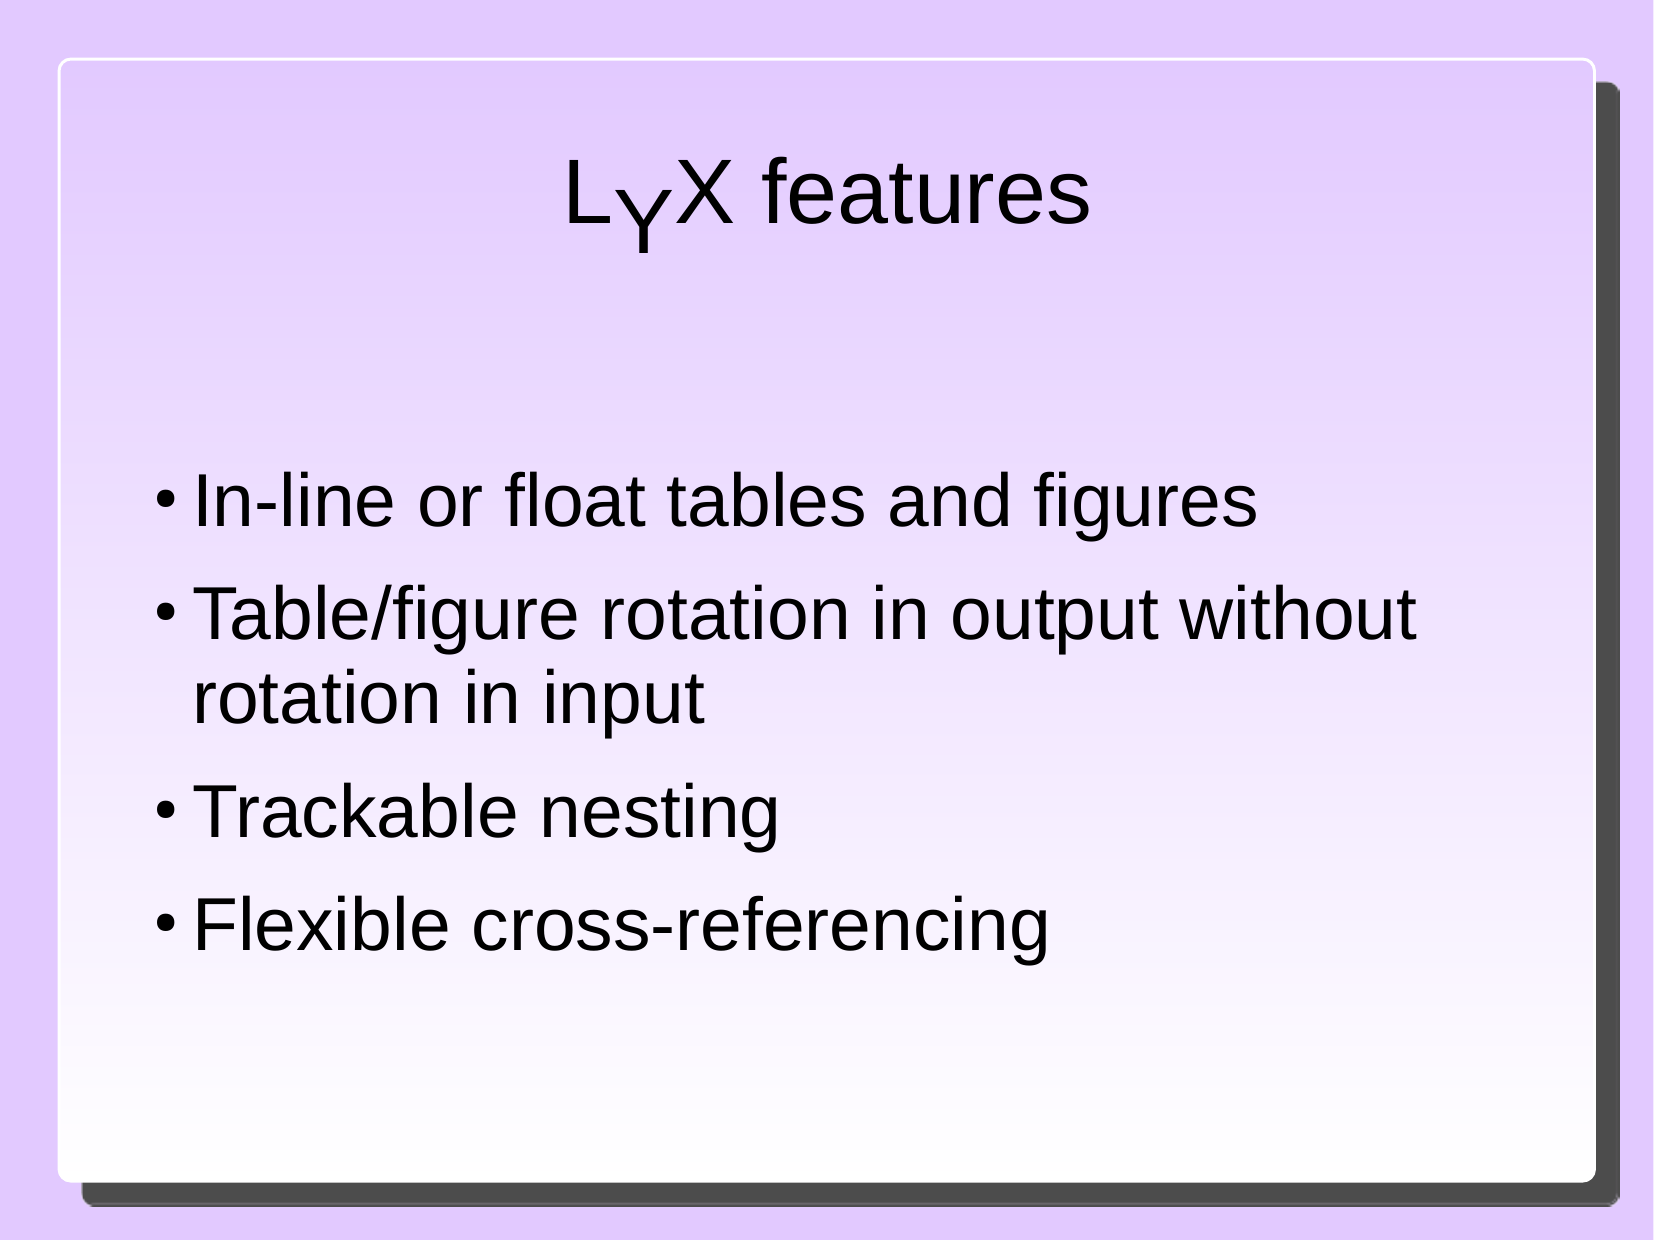

# LYX features
In-line or float tables and figures
Table/figure rotation in output without rotation in input
Trackable nesting
Flexible cross-referencing